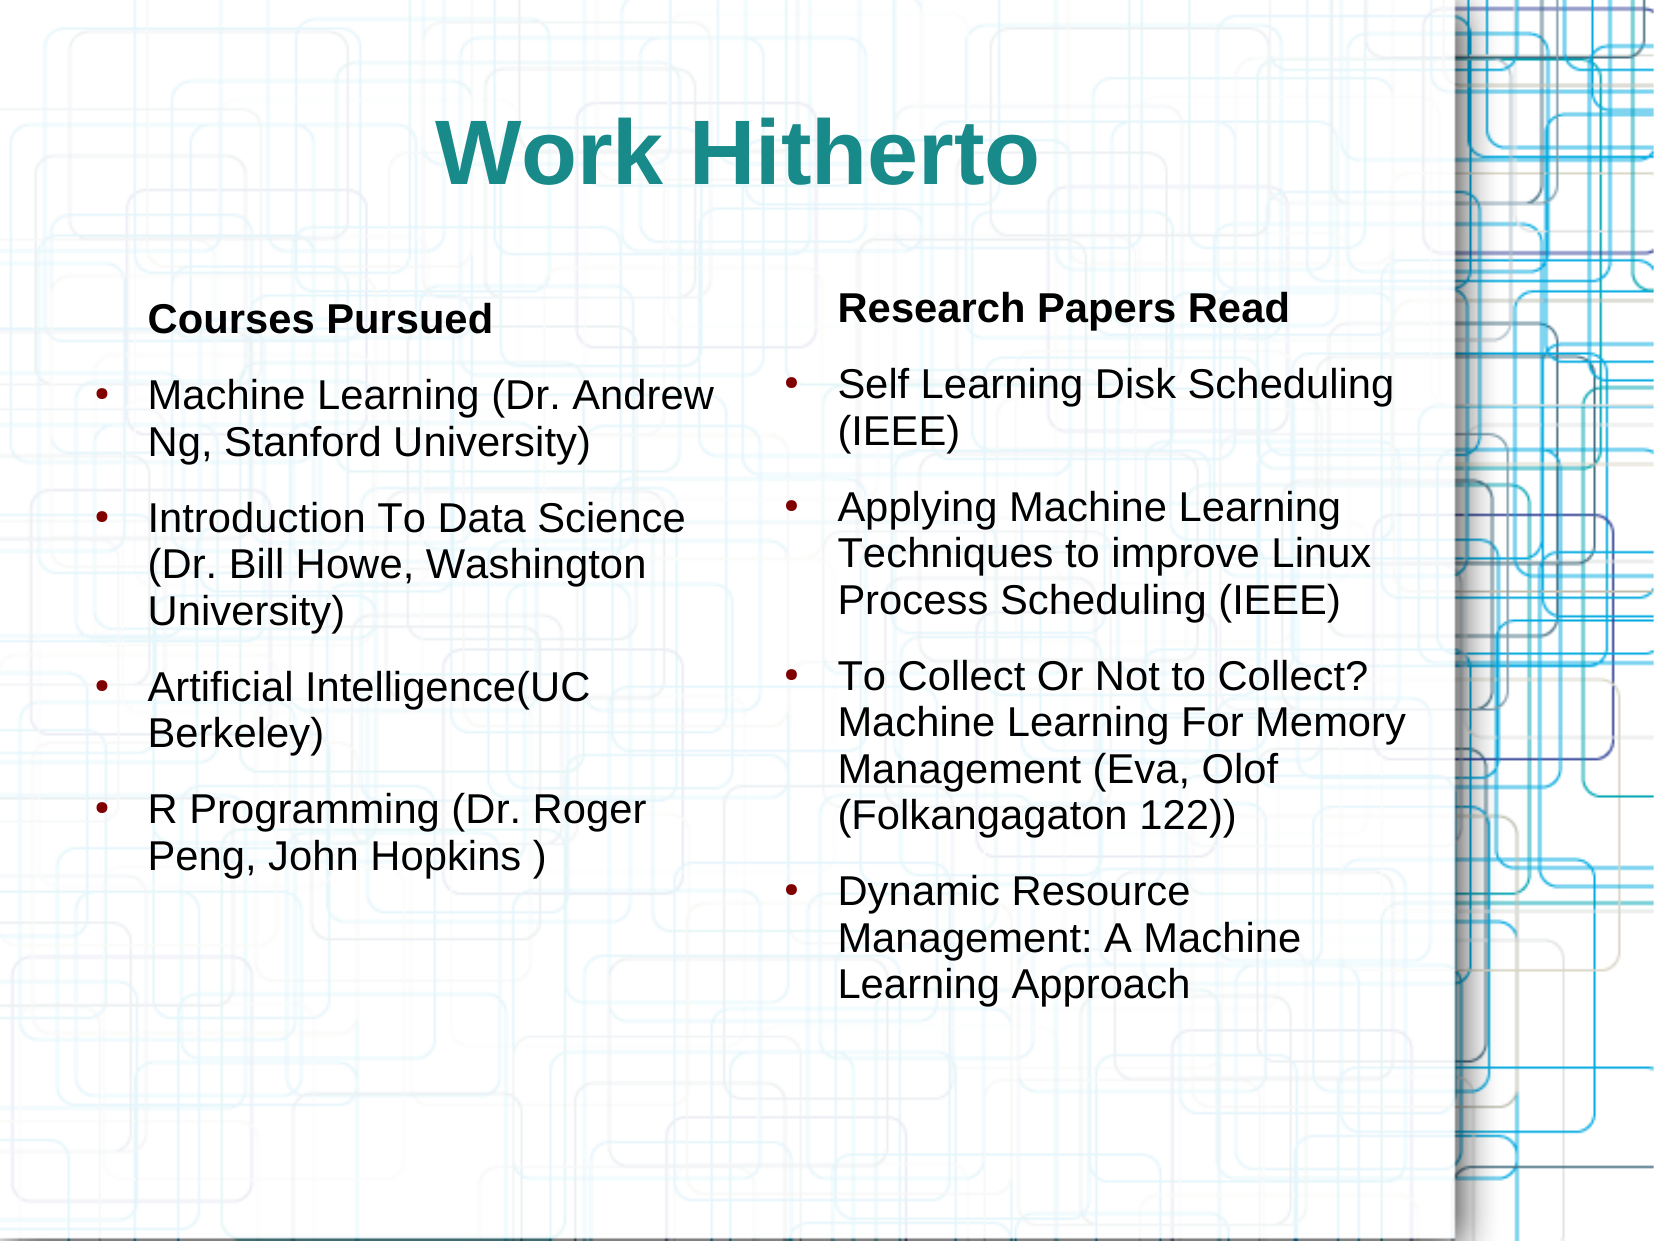

# Work Hitherto
Research Papers Read
Self Learning Disk Scheduling (IEEE)
Applying Machine Learning Techniques to improve Linux Process Scheduling (IEEE)
To Collect Or Not to Collect? Machine Learning For Memory Management (Eva, Olof (Folkangagaton 122))
Dynamic Resource Management: A Machine Learning Approach
Courses Pursued
Machine Learning (Dr. Andrew Ng, Stanford University)
Introduction To Data Science (Dr. Bill Howe, Washington University)
Artificial Intelligence(UC Berkeley)
R Programming (Dr. Roger Peng, John Hopkins )